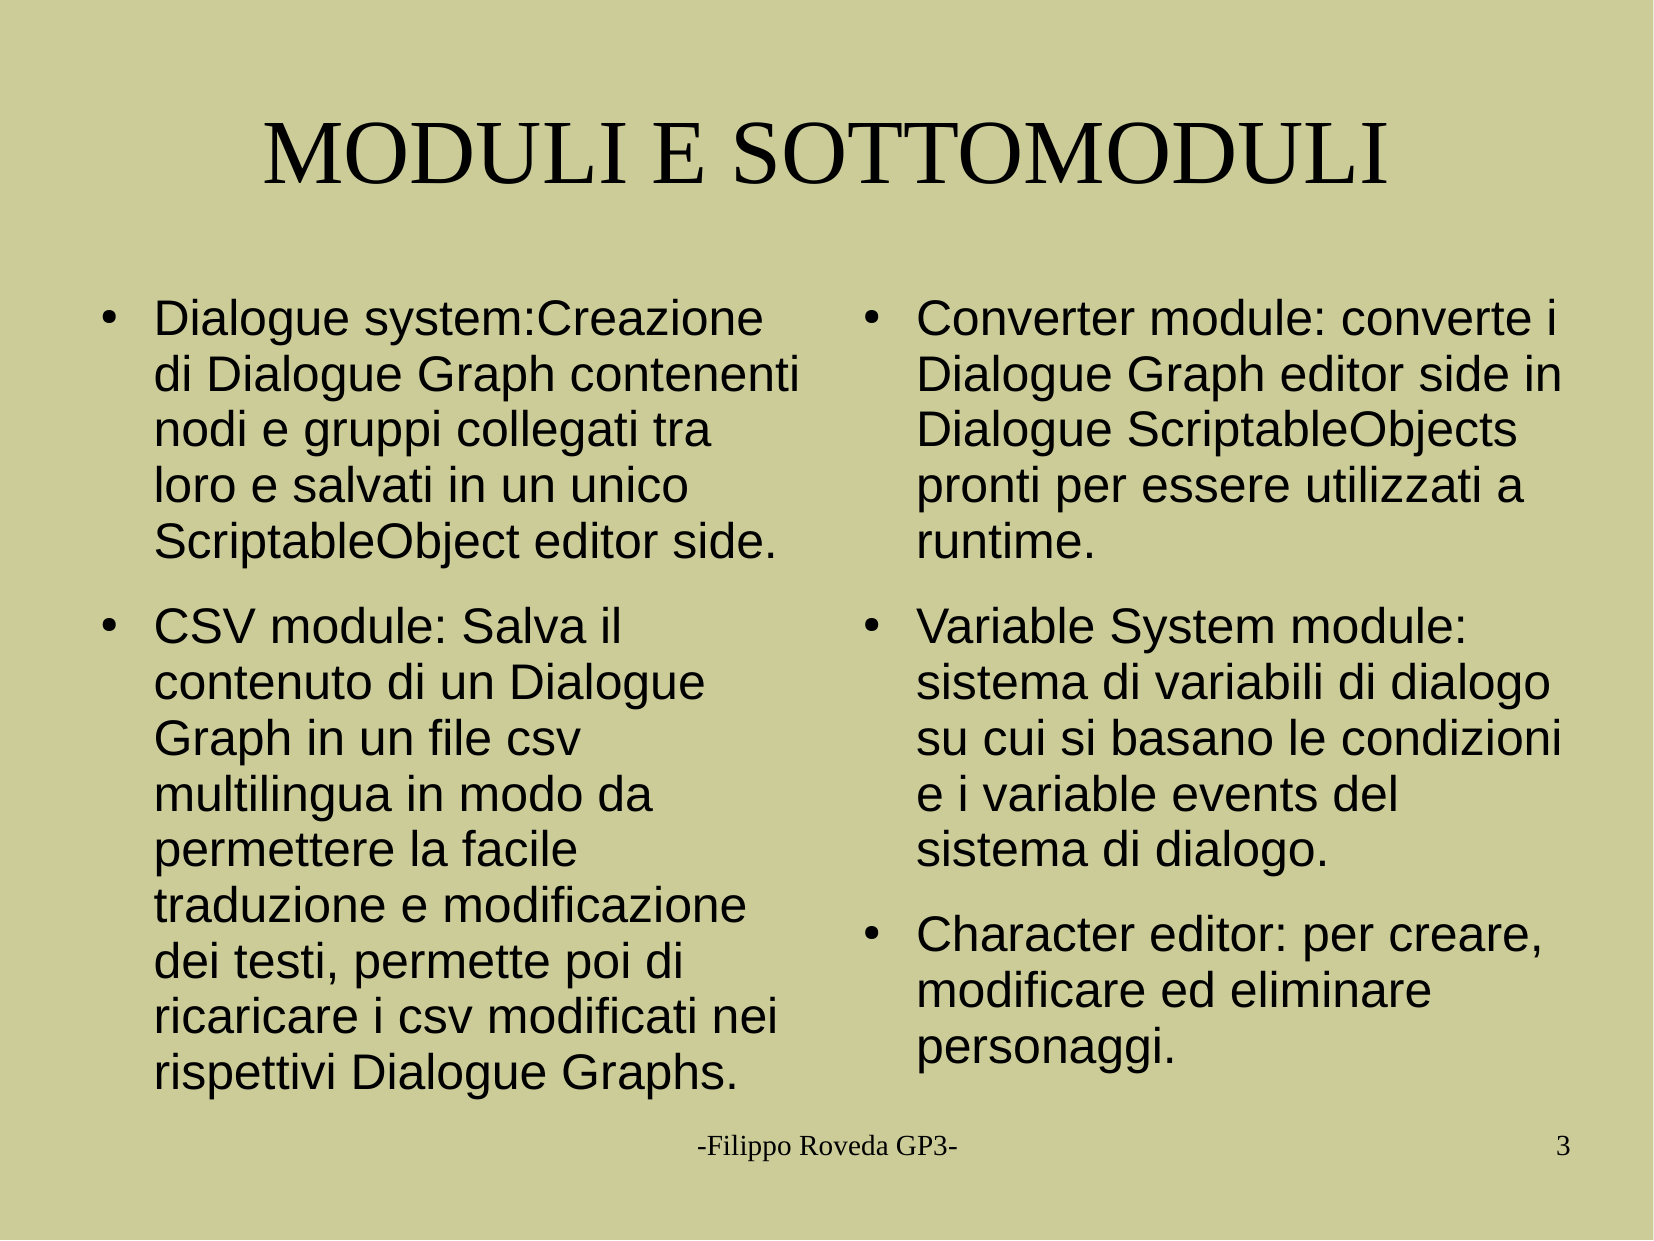

# MODULI E SOTTOMODULI
Dialogue system:Creazione di Dialogue Graph contenenti nodi e gruppi collegati tra loro e salvati in un unico ScriptableObject editor side.
CSV module: Salva il contenuto di un Dialogue Graph in un file csv multilingua in modo da permettere la facile traduzione e modificazione dei testi, permette poi di ricaricare i csv modificati nei rispettivi Dialogue Graphs.
Converter module: converte i Dialogue Graph editor side in Dialogue ScriptableObjects pronti per essere utilizzati a runtime.
Variable System module: sistema di variabili di dialogo su cui si basano le condizioni e i variable events del sistema di dialogo.
Character editor: per creare, modificare ed eliminare personaggi.
-Filippo Roveda GP3-
3